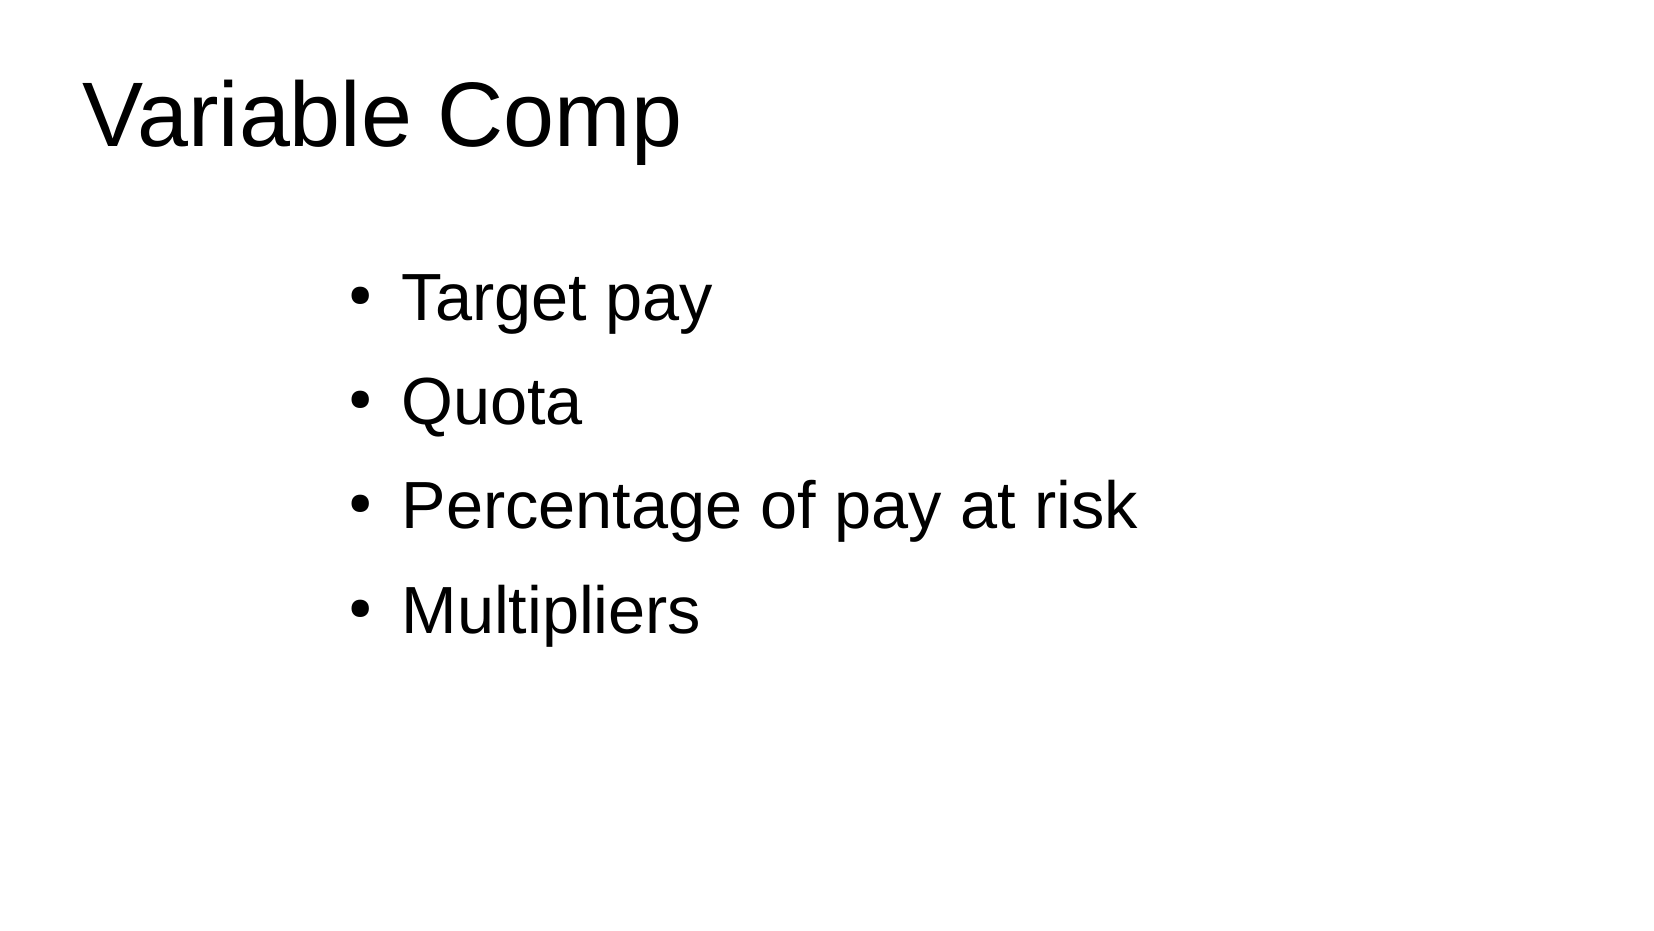

# Variable Comp
Target pay
Quota
Percentage of pay at risk
Multipliers